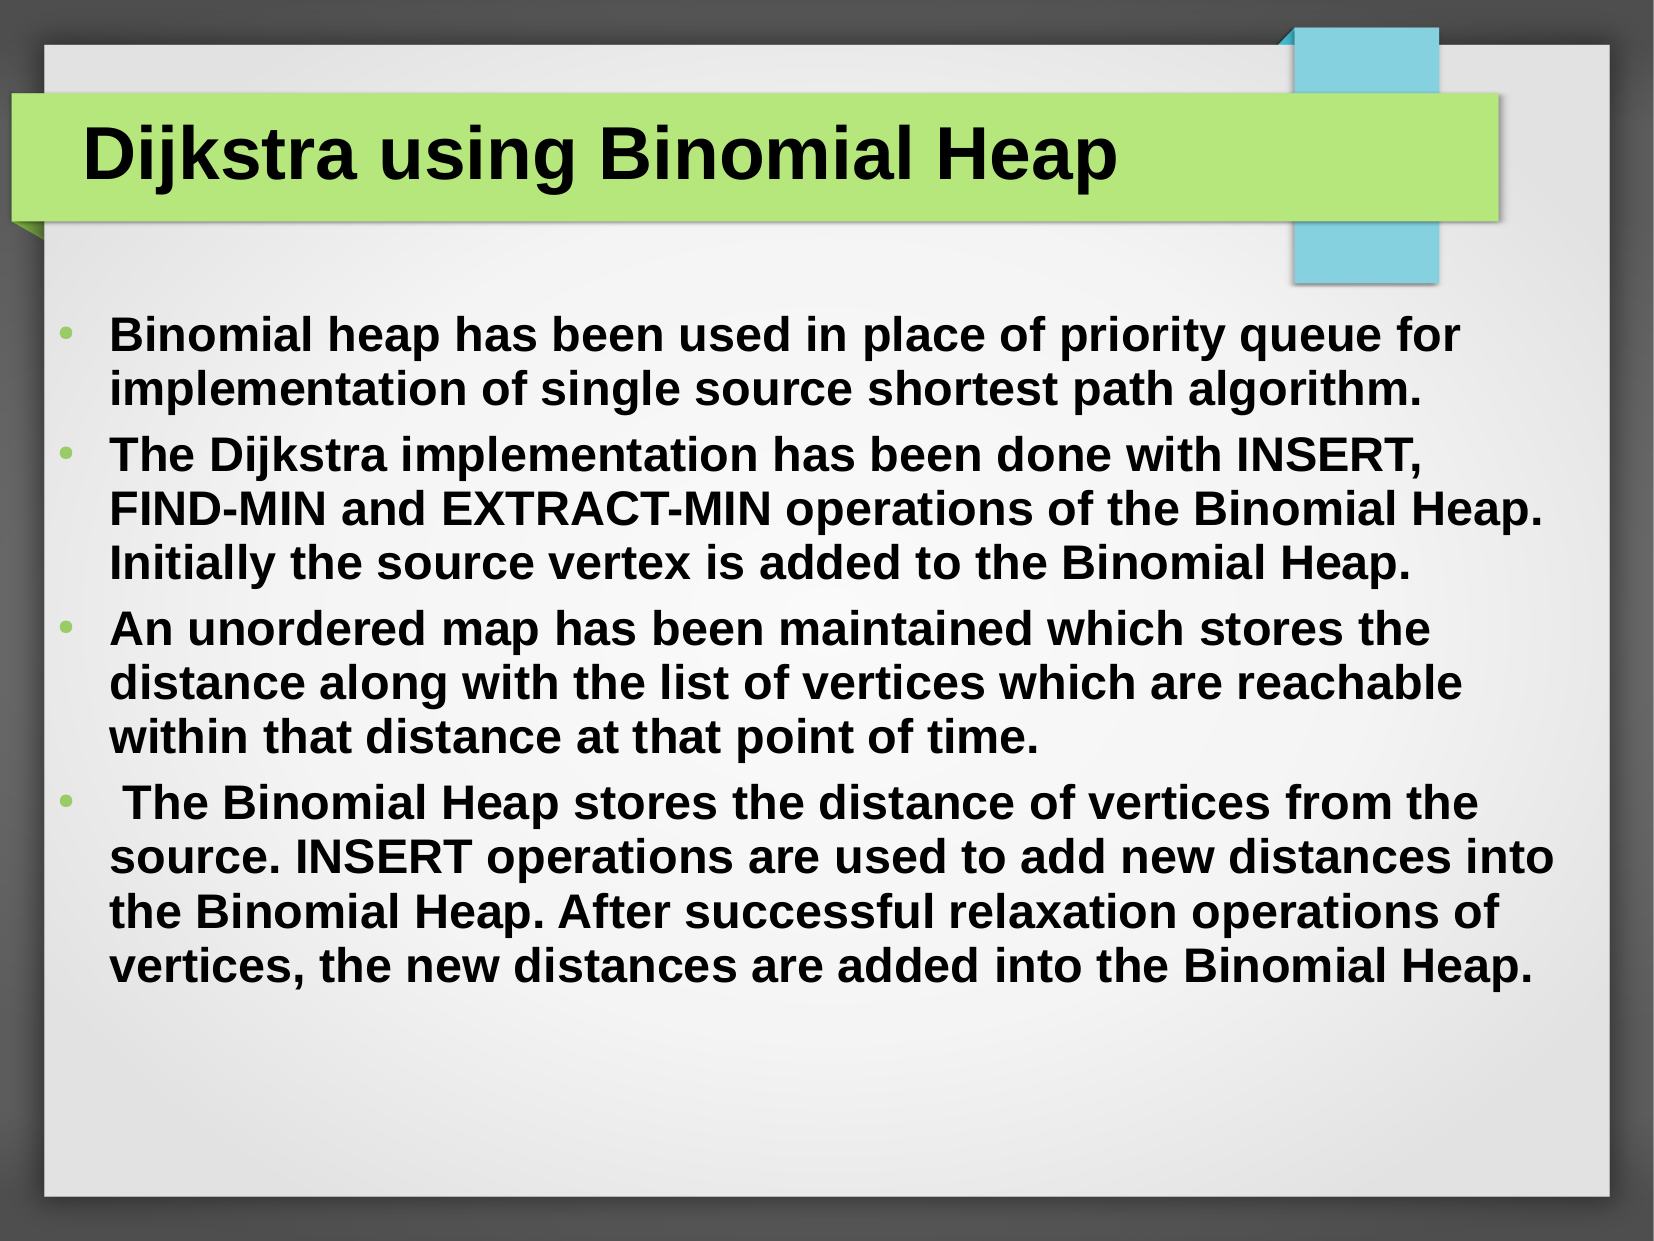

# Dijkstra using Binomial Heap
Binomial heap has been used in place of priority queue for implementation of single source shortest path algorithm.
The Dijkstra implementation has been done with INSERT, FIND-MIN and EXTRACT-MIN operations of the Binomial Heap. Initially the source vertex is added to the Binomial Heap.
An unordered map has been maintained which stores the distance along with the list of vertices which are reachable within that distance at that point of time.
 The Binomial Heap stores the distance of vertices from the source. INSERT operations are used to add new distances into the Binomial Heap. After successful relaxation operations of vertices, the new distances are added into the Binomial Heap.